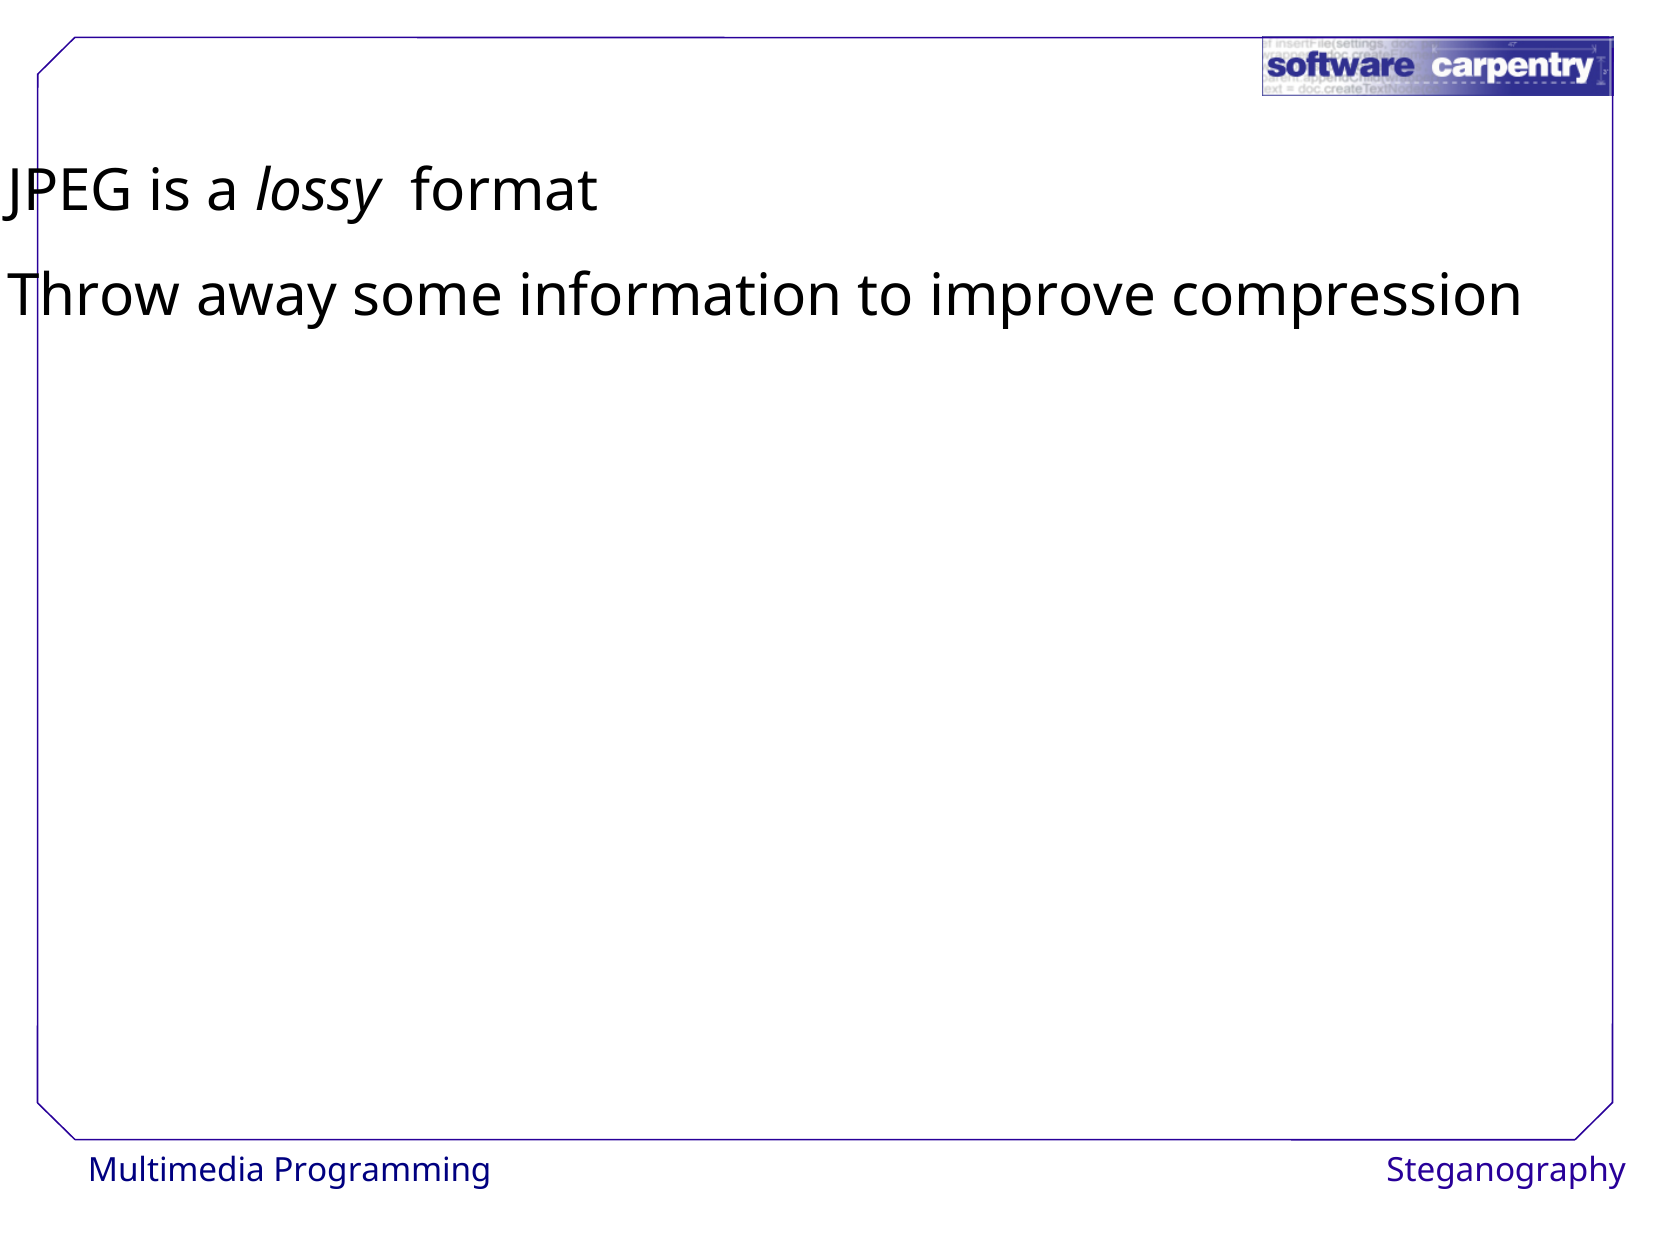

JPEG is a lossy format
Throw away some information to improve compression